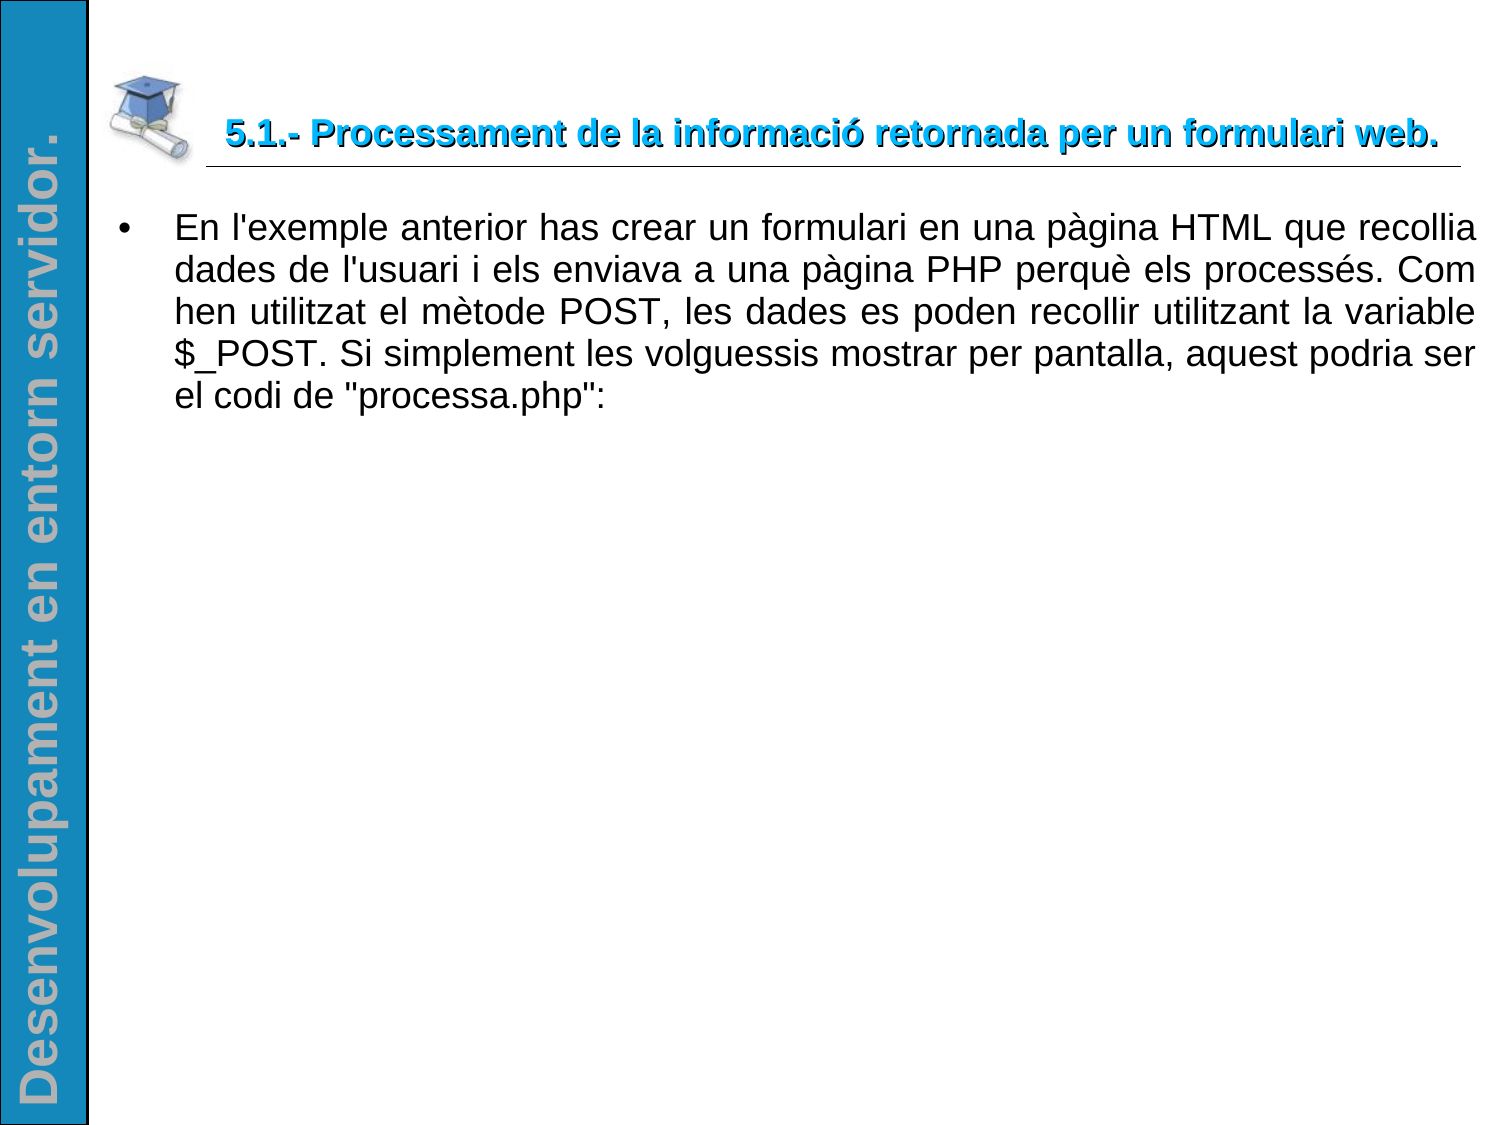

# 5.1.- Processament de la informació retornada per un formulari web.
En l'exemple anterior has crear un formulari en una pàgina HTML que recollia dades de l'usuari i els enviava a una pàgina PHP perquè els processés. Com hen utilitzat el mètode POST, les dades es poden recollir utilitzant la variable $_POST. Si simplement les volguessis mostrar per pantalla, aquest podria ser el codi de "processa.php":